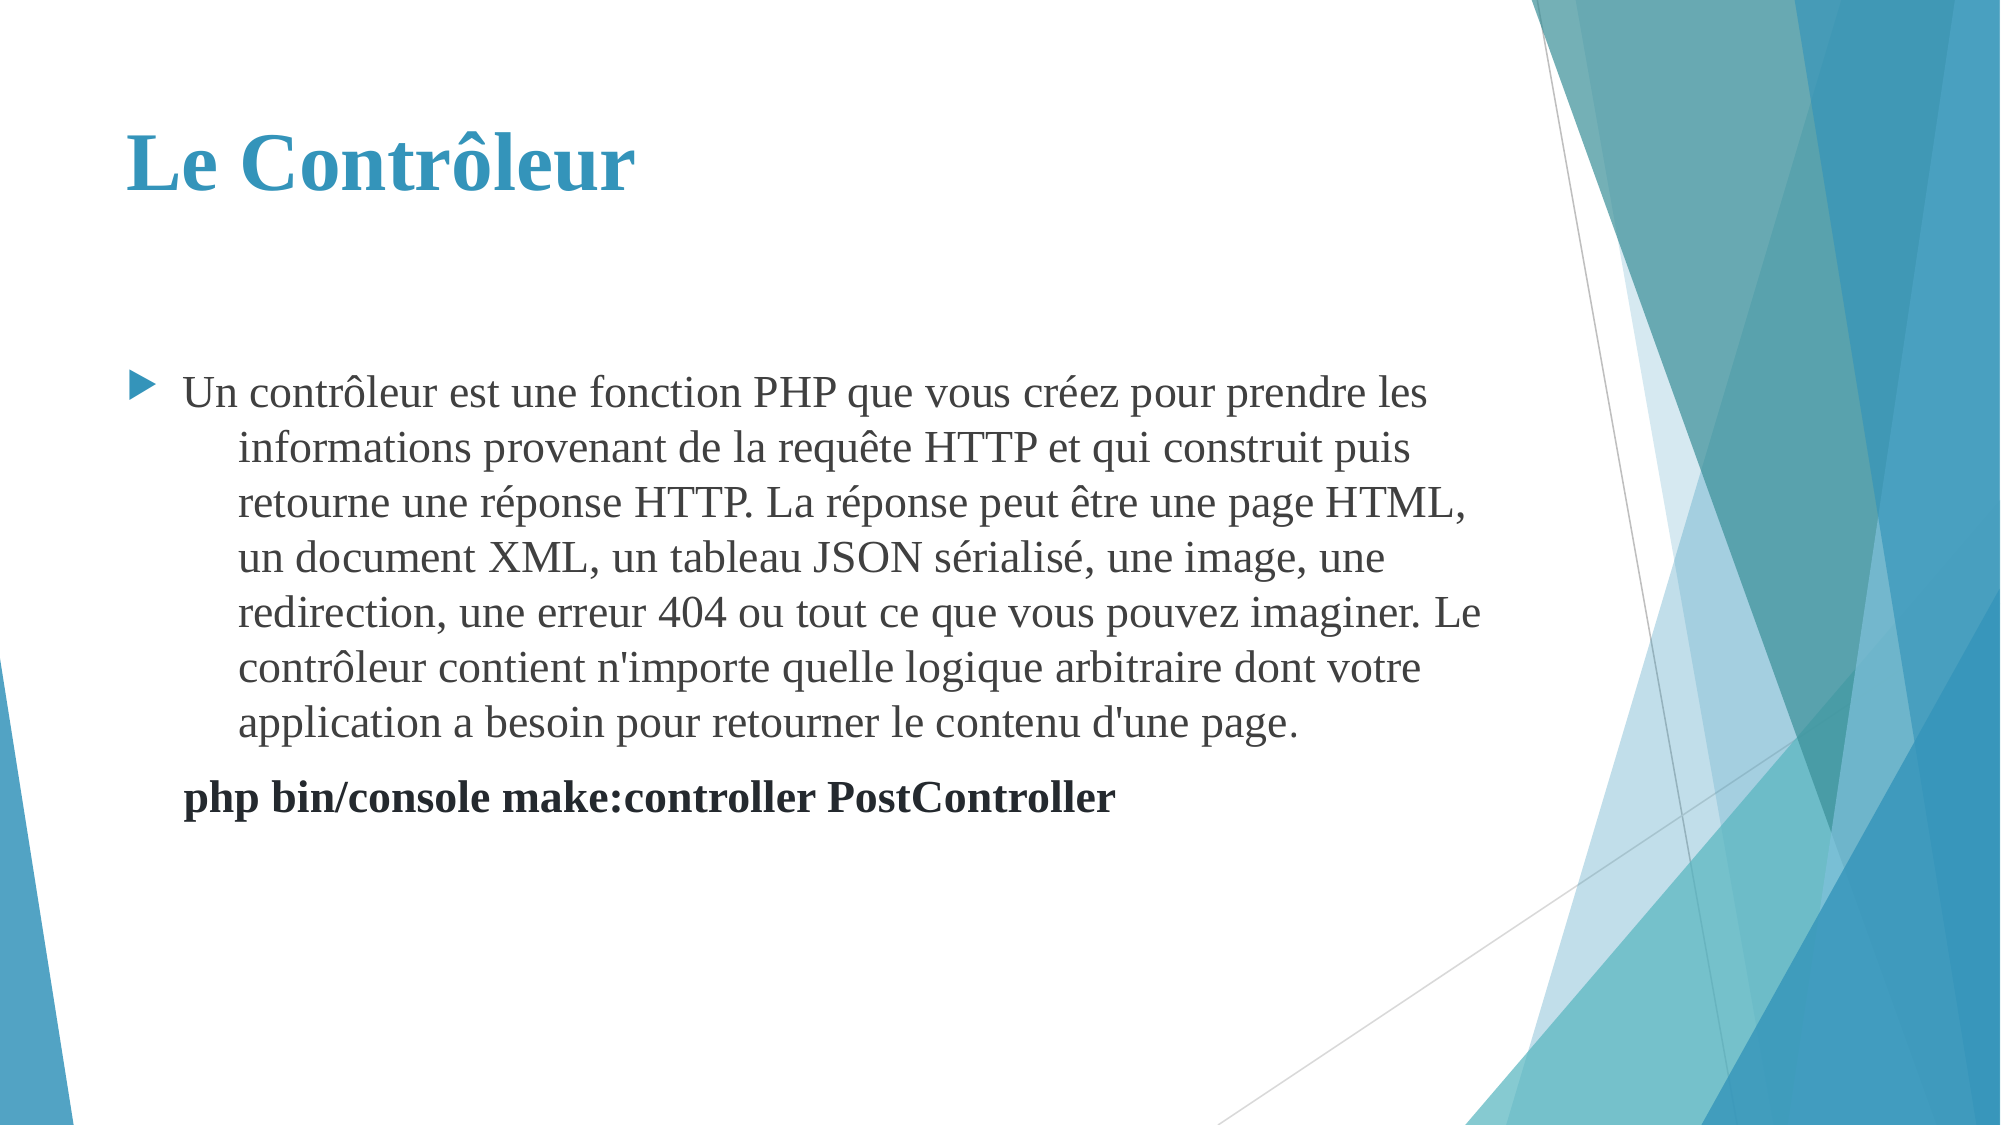

# Le Contrôleur
Un contrôleur est une fonction PHP que vous créez pour prendre les informations provenant de la requête HTTP et qui construit puis retourne une réponse HTTP. La réponse peut être une page HTML, un document XML, un tableau JSON sérialisé, une image, une redirection, une erreur 404 ou tout ce que vous pouvez imaginer. Le contrôleur contient n'importe quelle logique arbitraire dont votre application a besoin pour retourner le contenu d'une page.
 php bin/console make:controller PostController